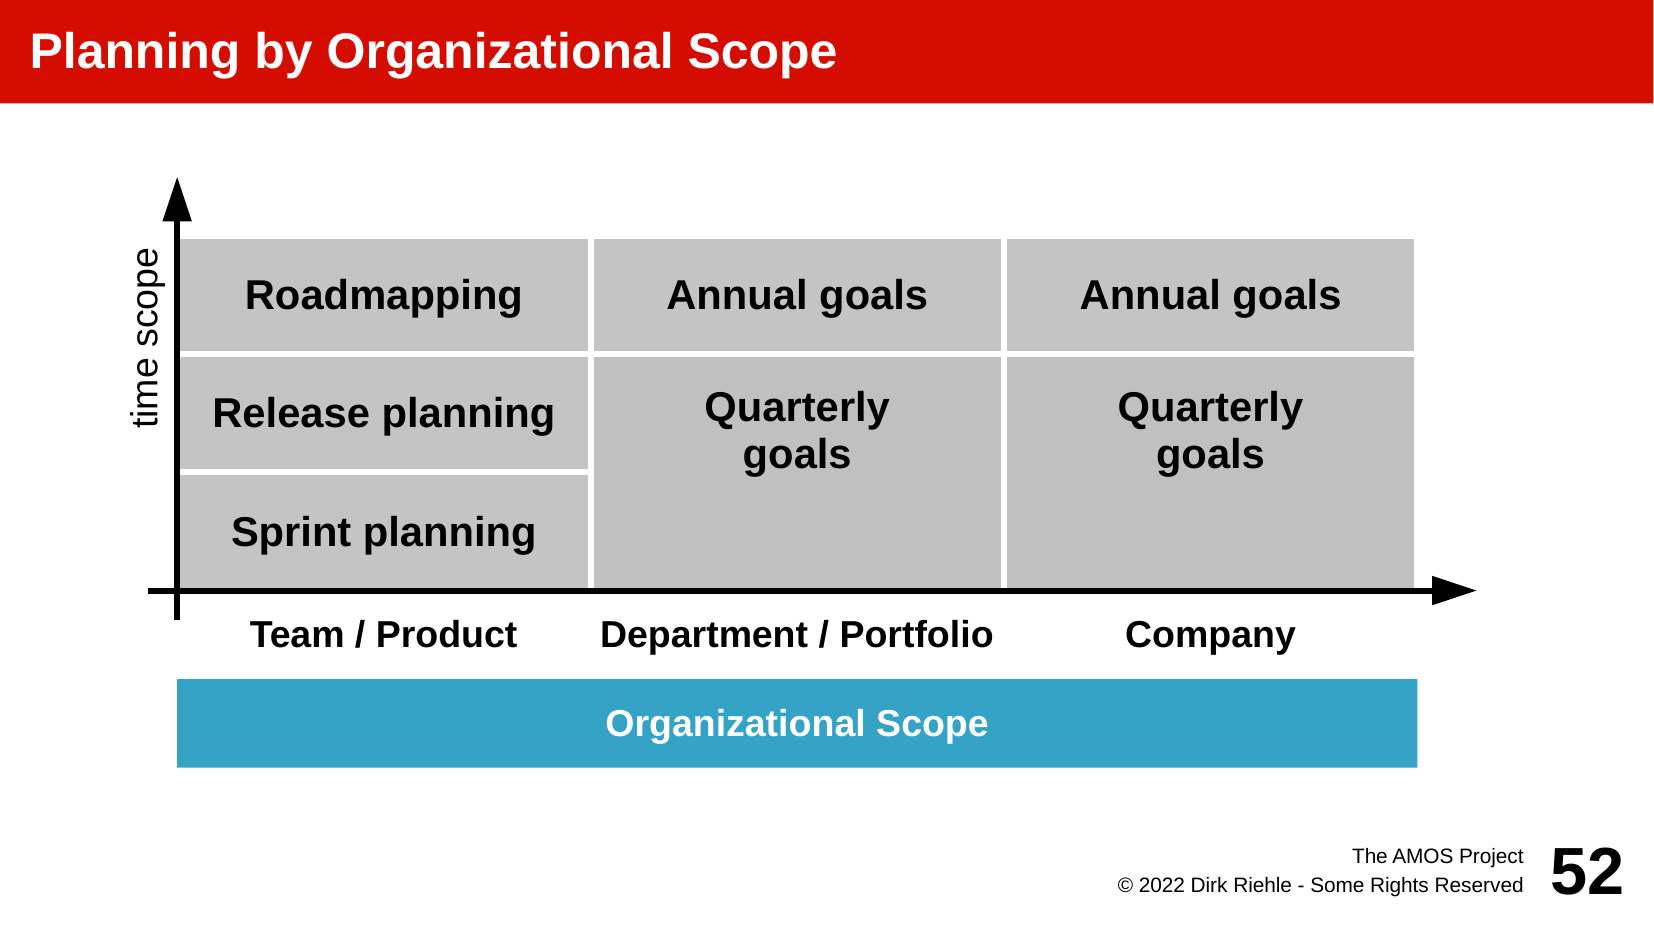

# Planning by Organizational Scope
Roadmapping
Annual goals
Annual goals
time scope
Release planning
Quarterly
goals
Quarterly
goals
Sprint planning
Team / Product
Department / Portfolio
Company
Organizational Scope
The AMOS Project
52
© 2022 Dirk Riehle - Some Rights Reserved